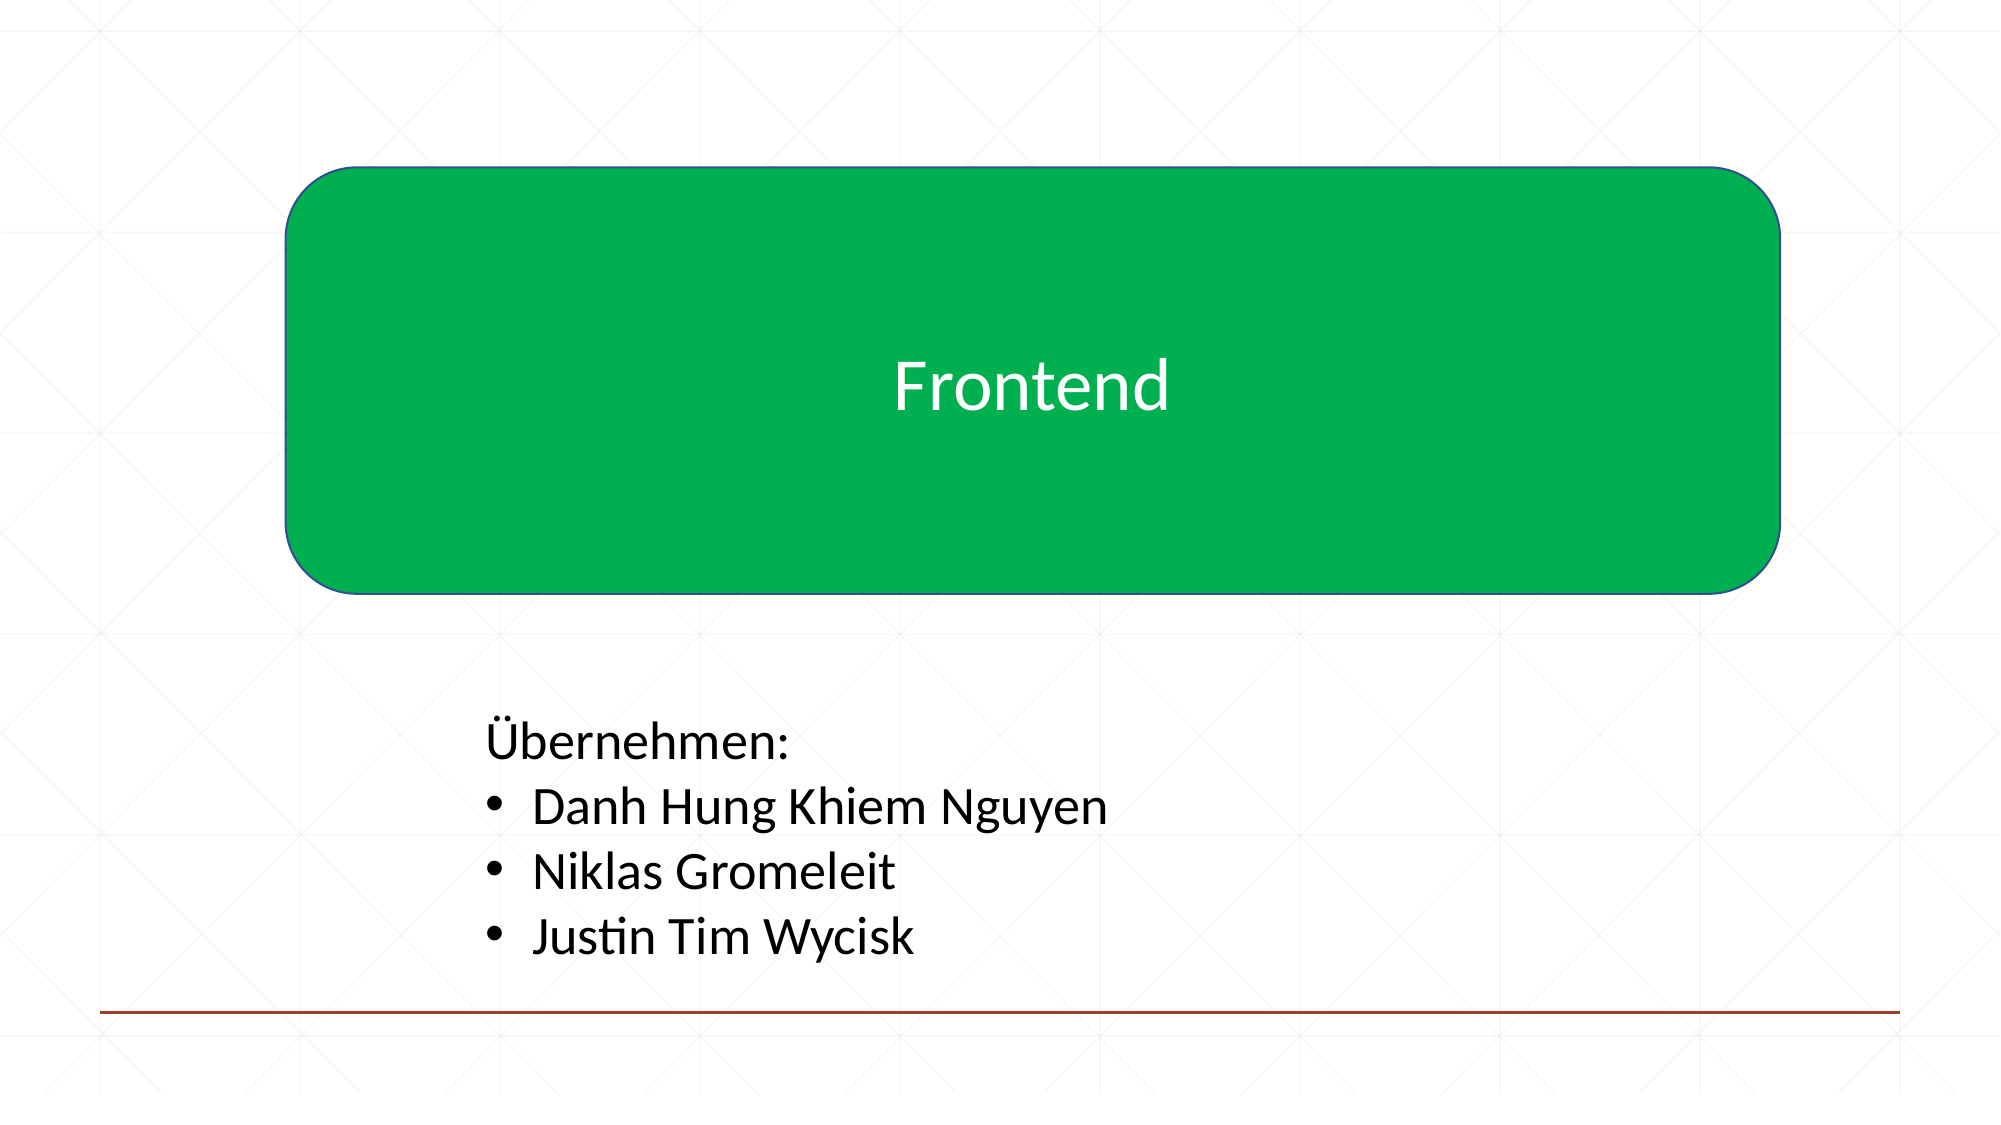

Frontend
Übernehmen:
Danh Hung Khiem Nguyen
Niklas Gromeleit
Justin Tim Wycisk